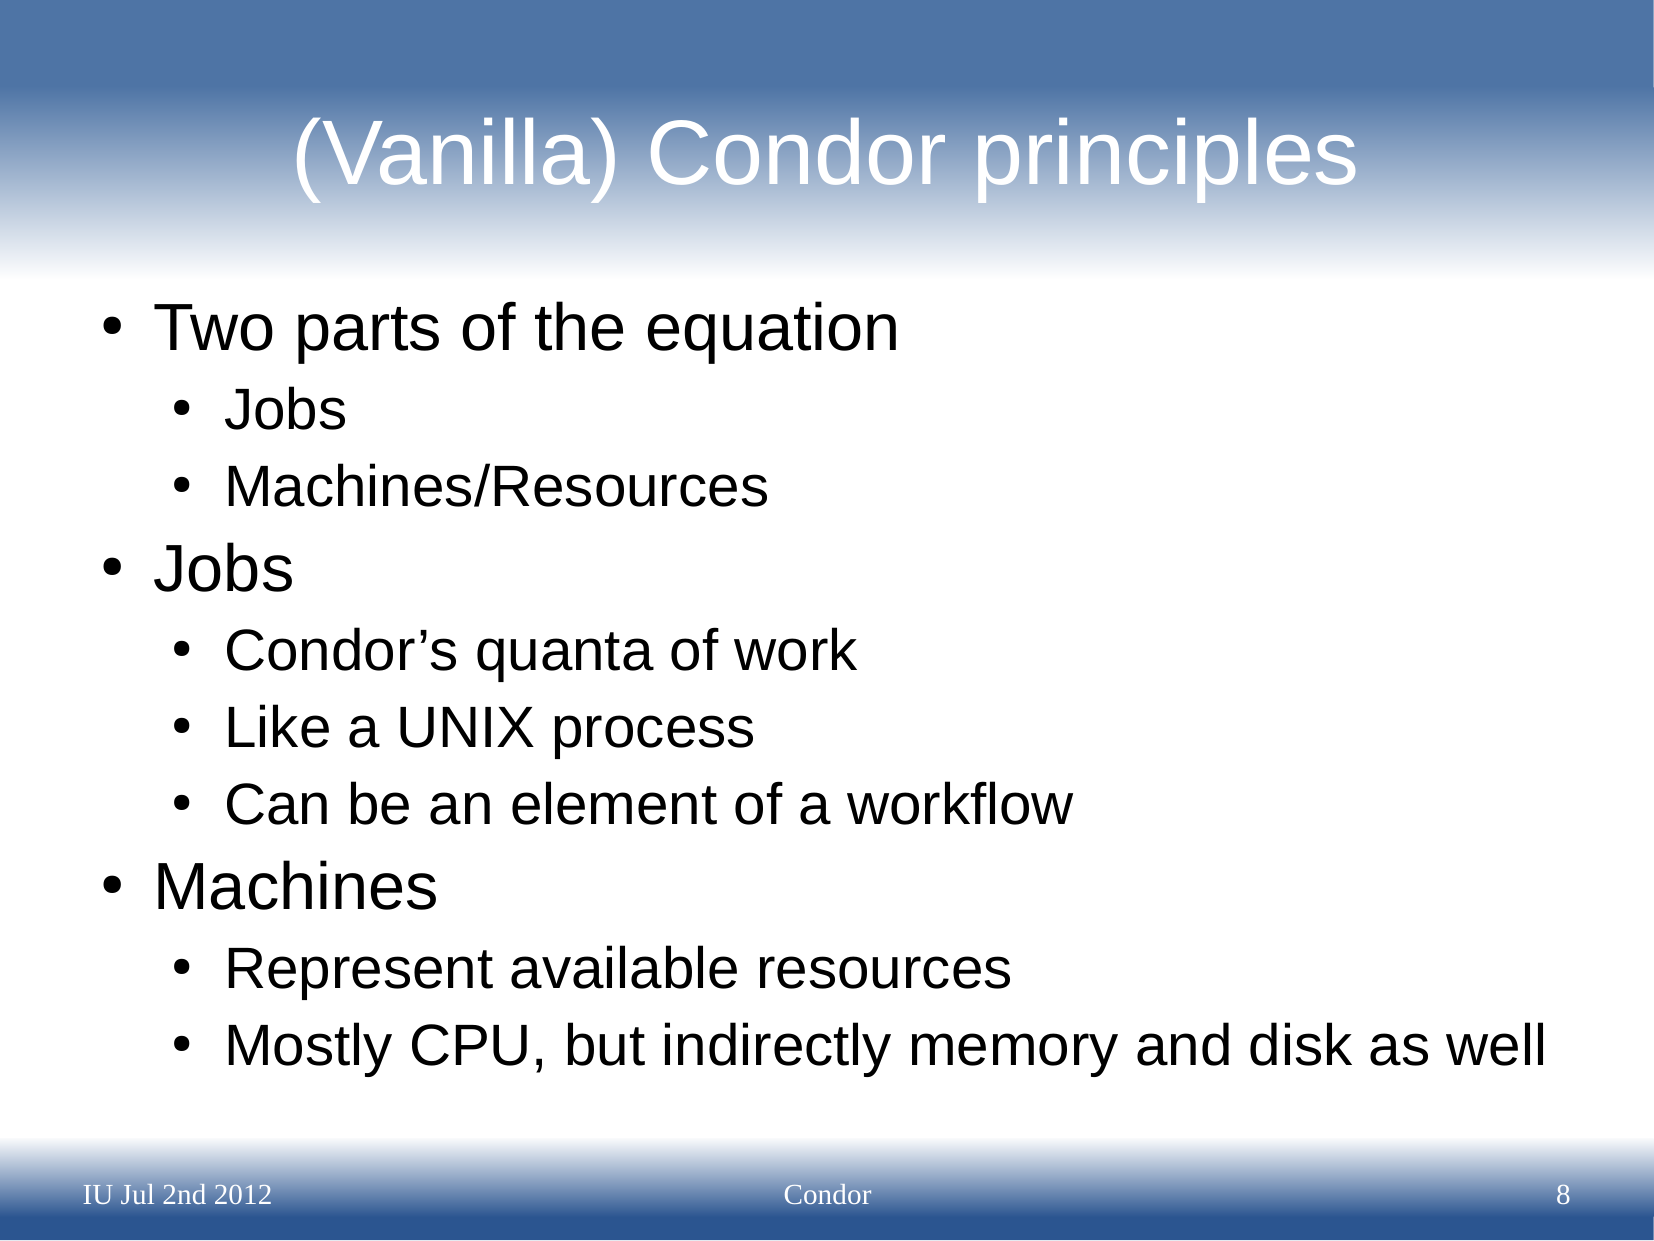

# (Vanilla) Condor principles
Two parts of the equation
Jobs
Machines/Resources
Jobs
Condor’s quanta of work
Like a UNIX process
Can be an element of a workflow
Machines
Represent available resources
Mostly CPU, but indirectly memory and disk as well
IU Jul 2nd 2012
Condor
8